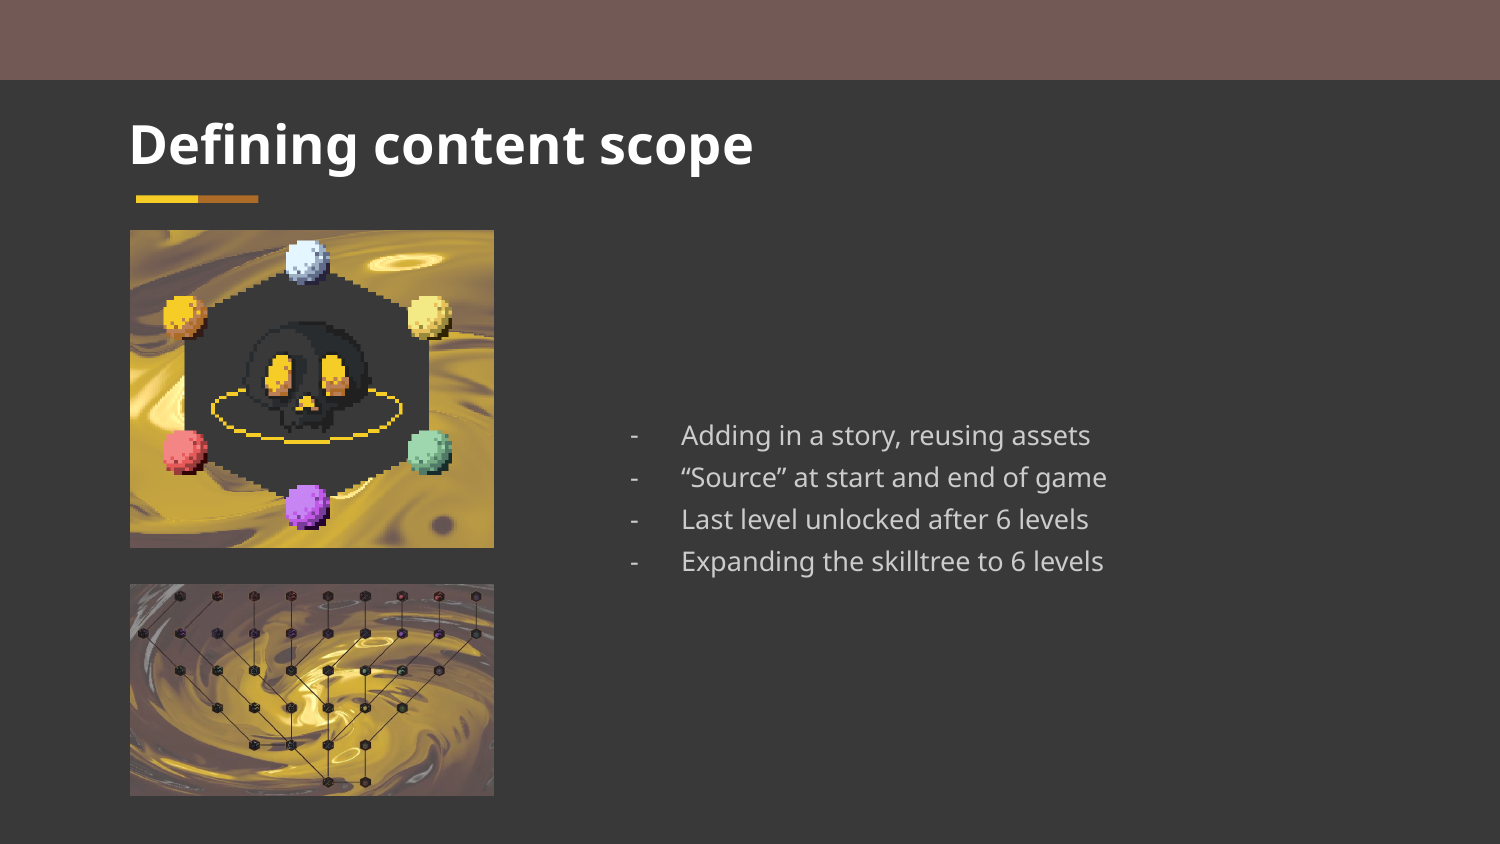

# Defining content scope
Adding in a story, reusing assets
“Source” at start and end of game
Last level unlocked after 6 levels
Expanding the skilltree to 6 levels